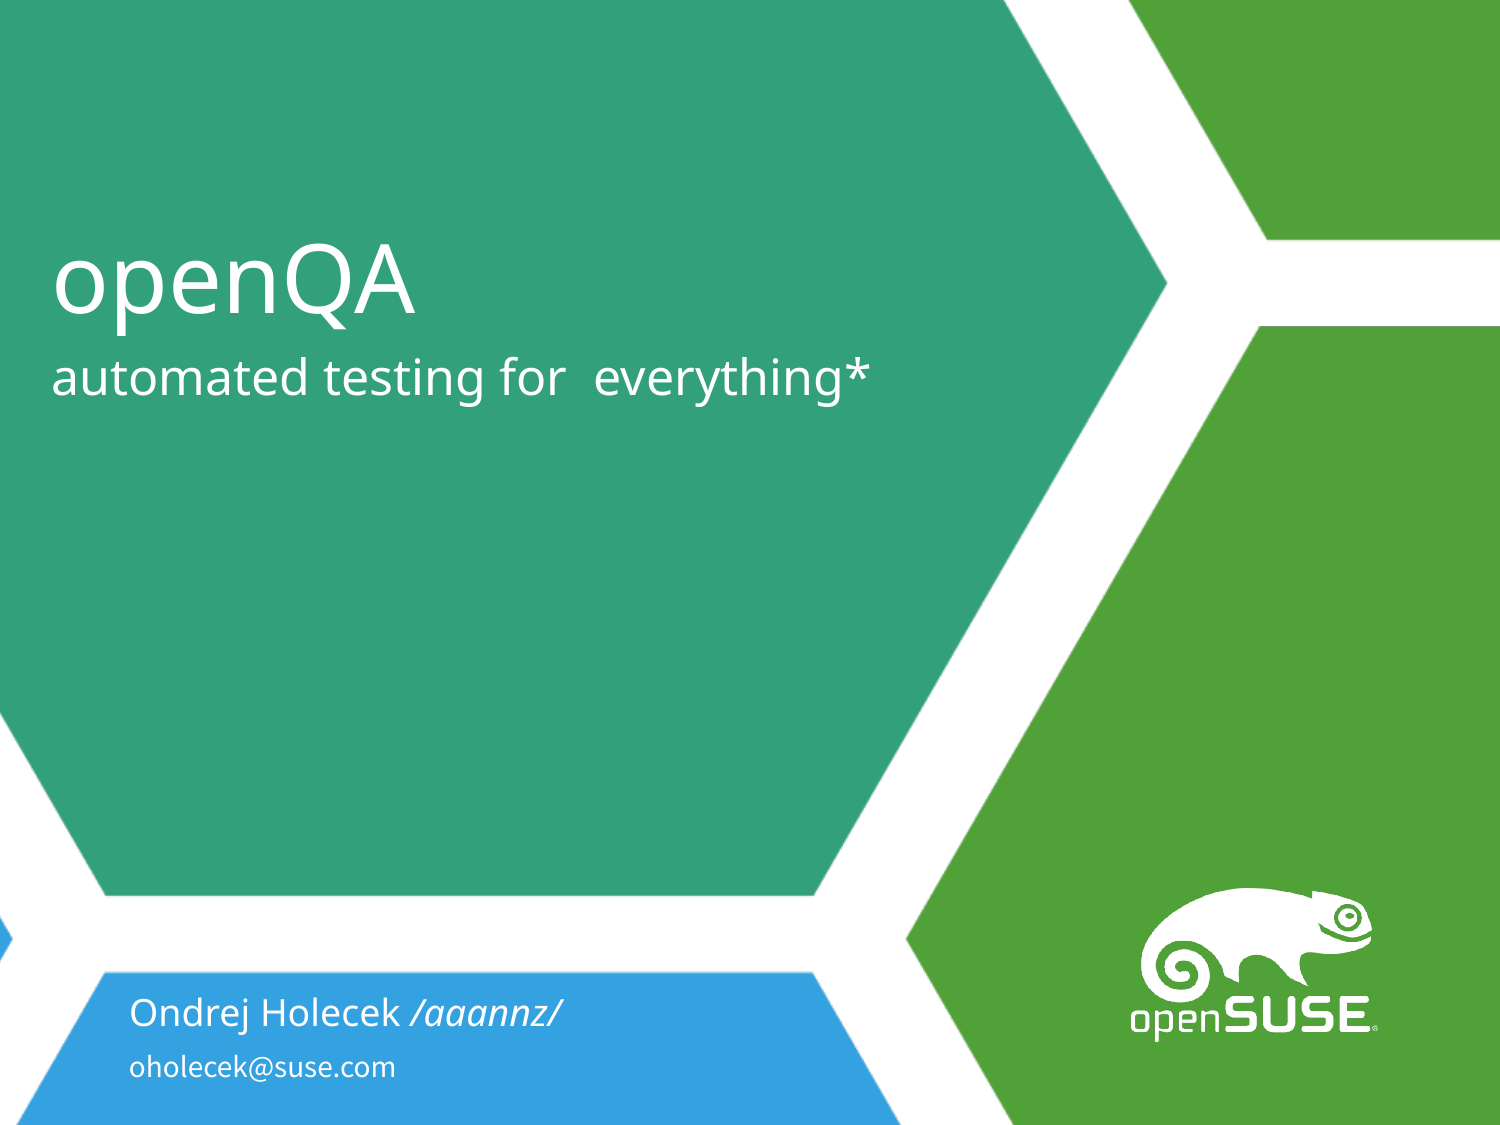

# openQA automated testing for everything*
Ondrej Holecek /aaannz/
oholecek@suse.com